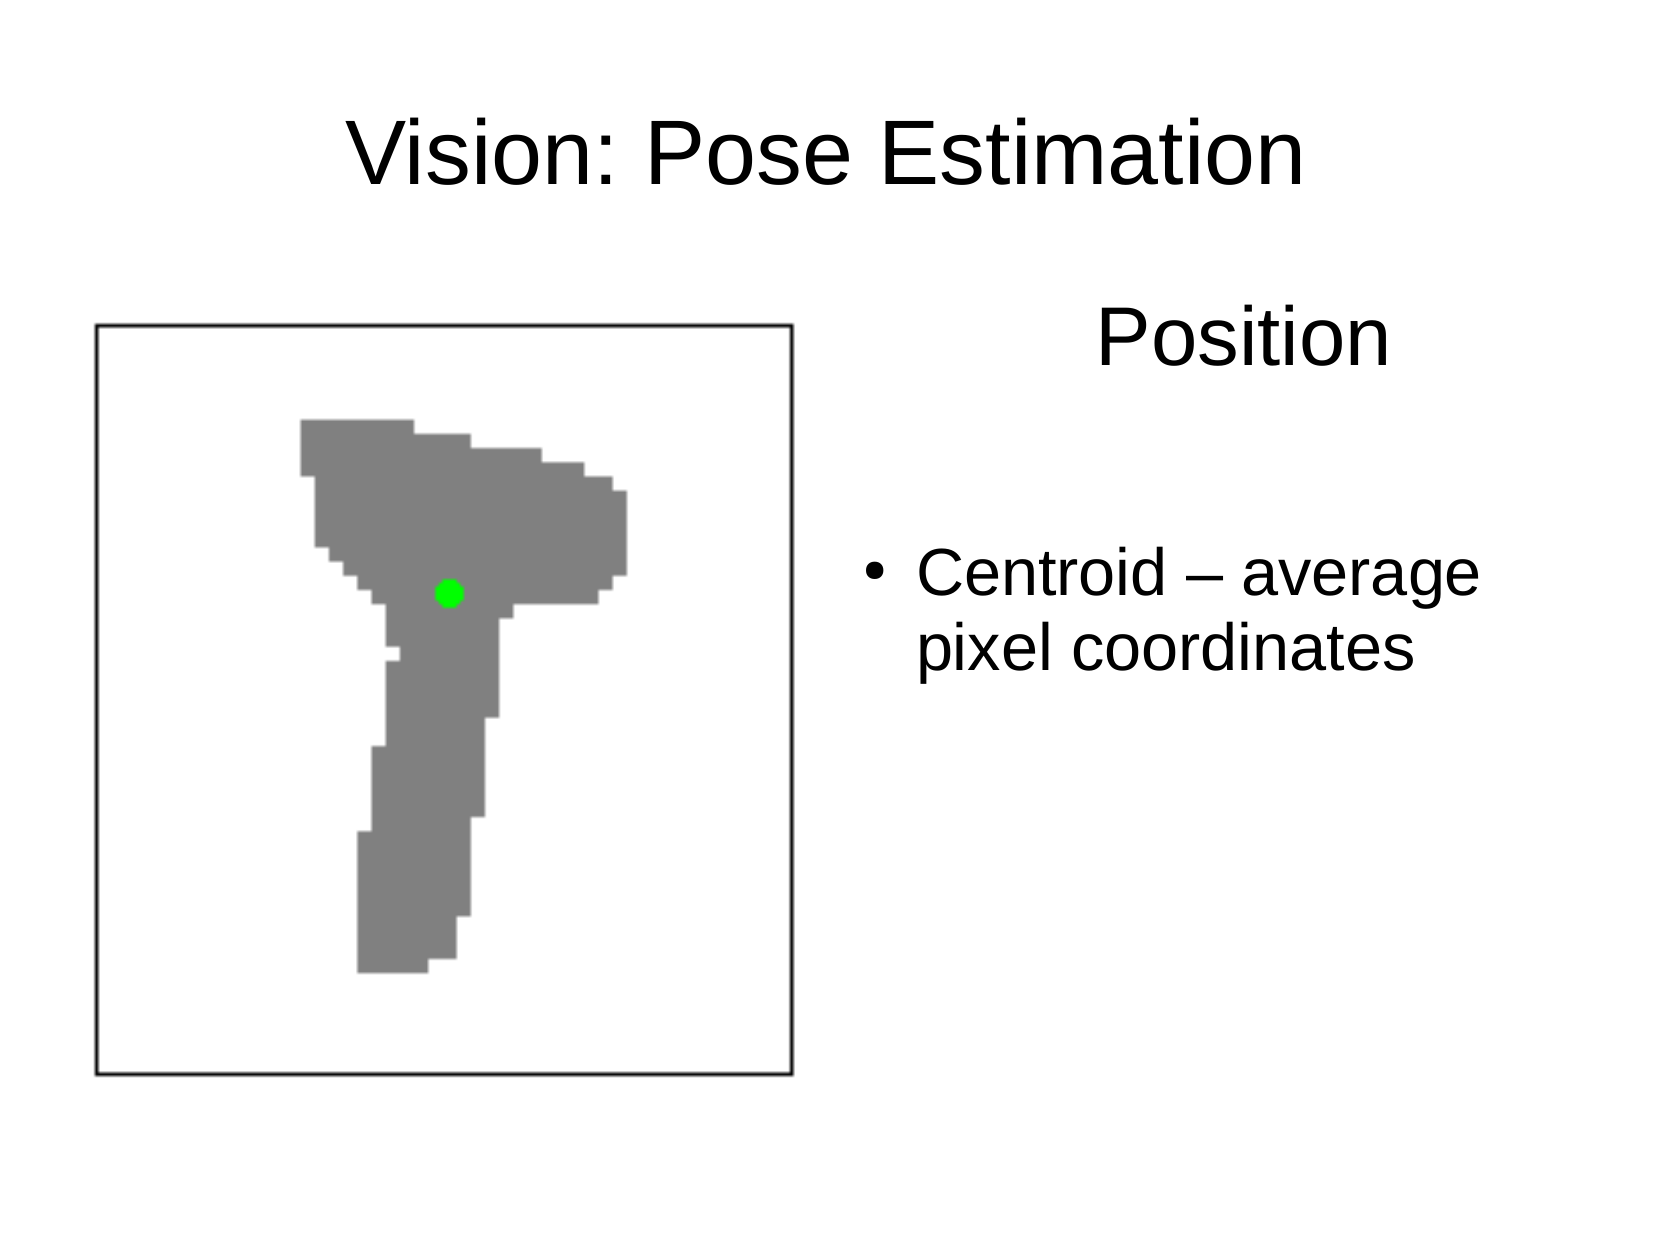

# Vision: Pose Estimation
Position
Centroid – average pixel coordinates